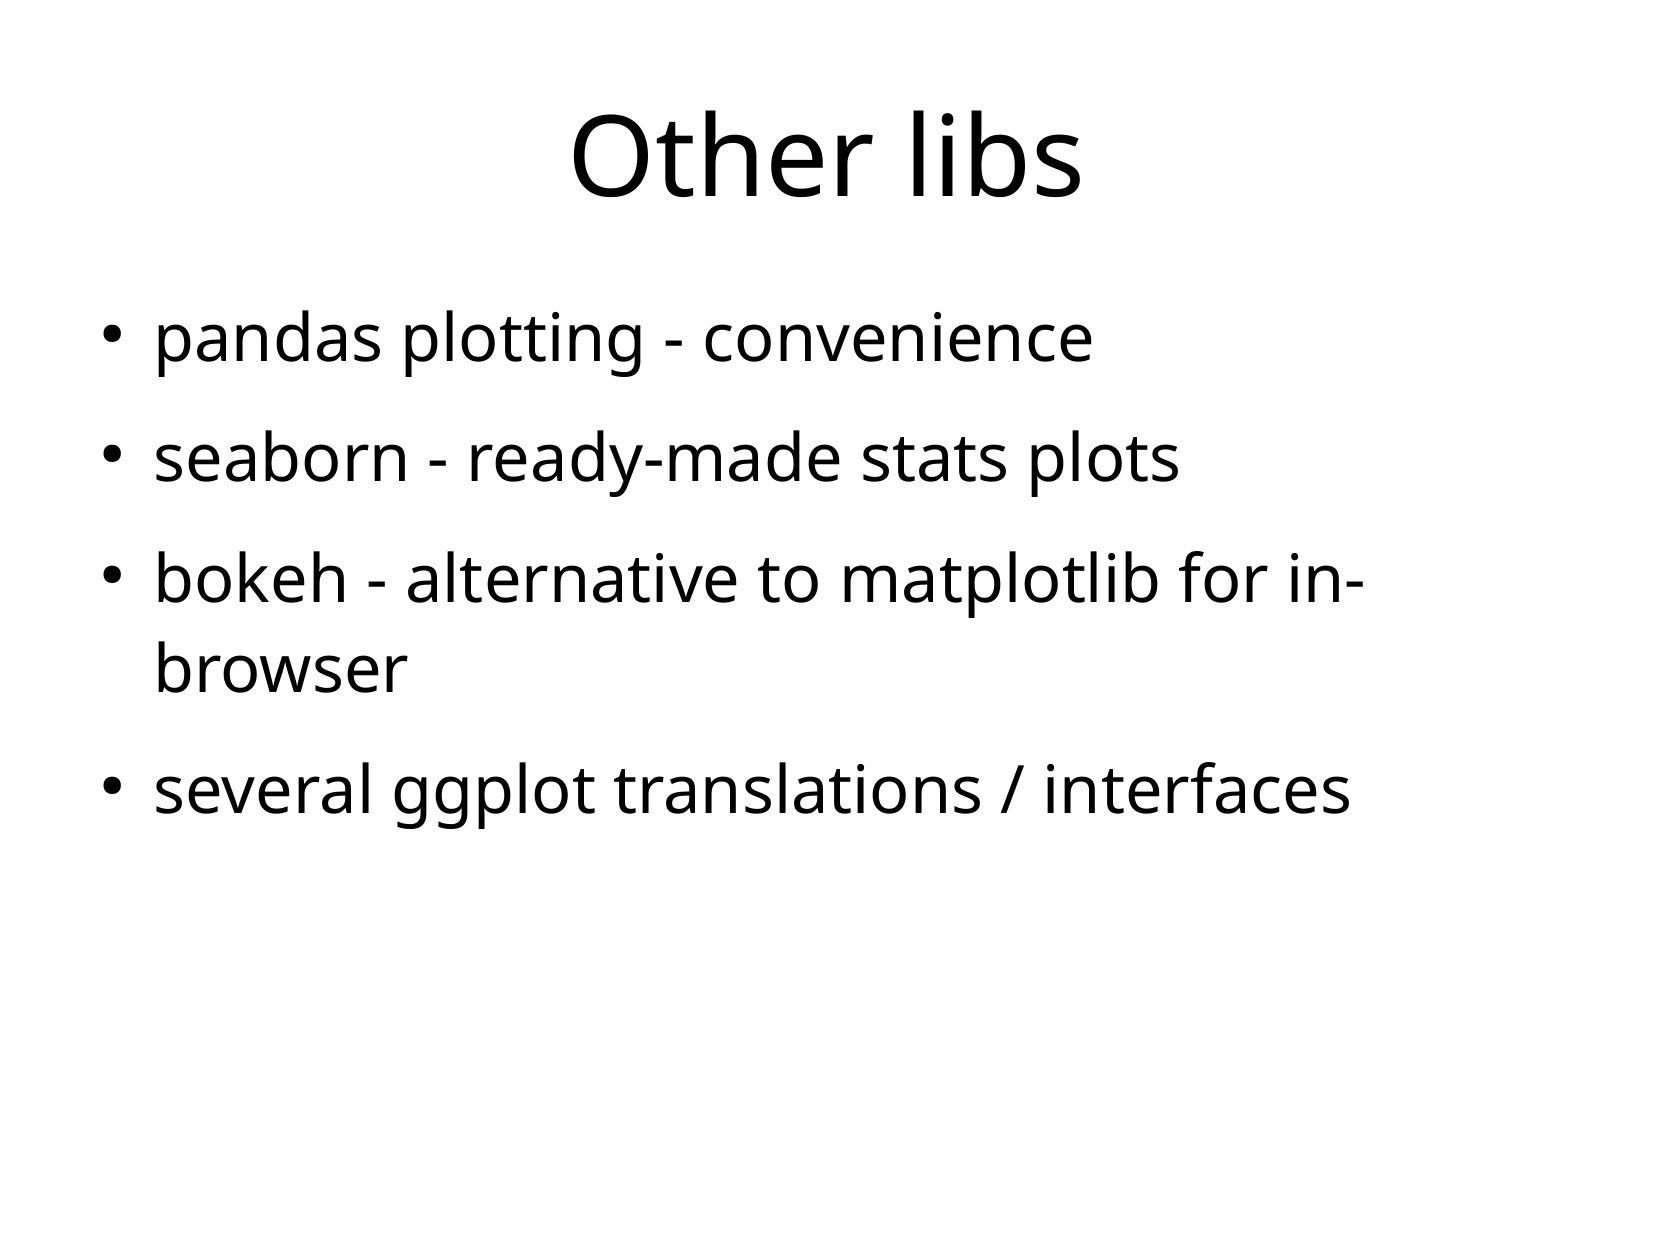

# Other libs
pandas plotting - convenience
seaborn - ready-made stats plots
bokeh - alternative to matplotlib for in-browser
several ggplot translations / interfaces